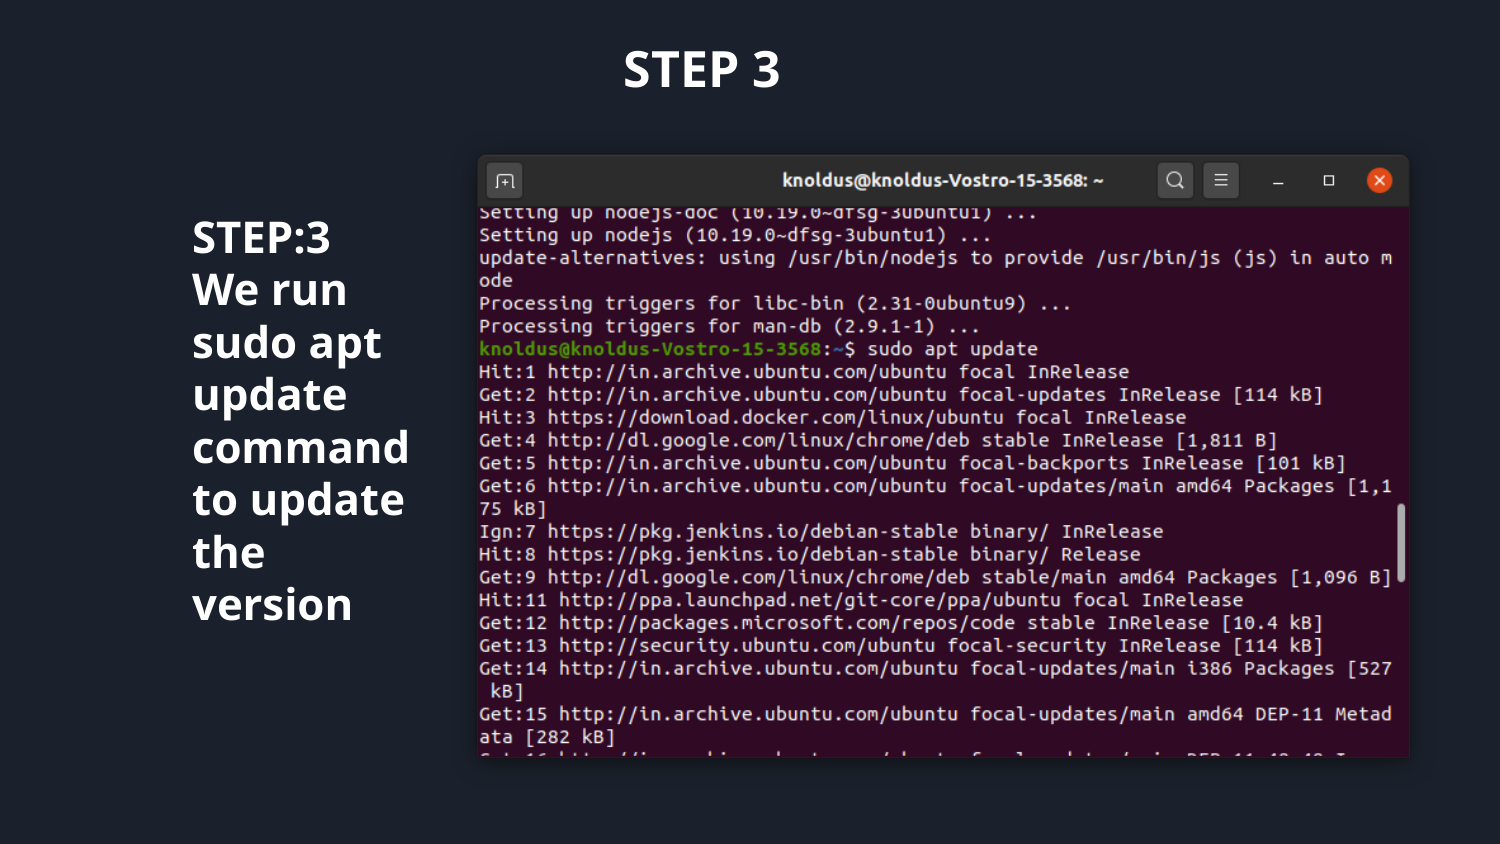

STEP 3
STEP:3
We run sudo apt update command to update the version